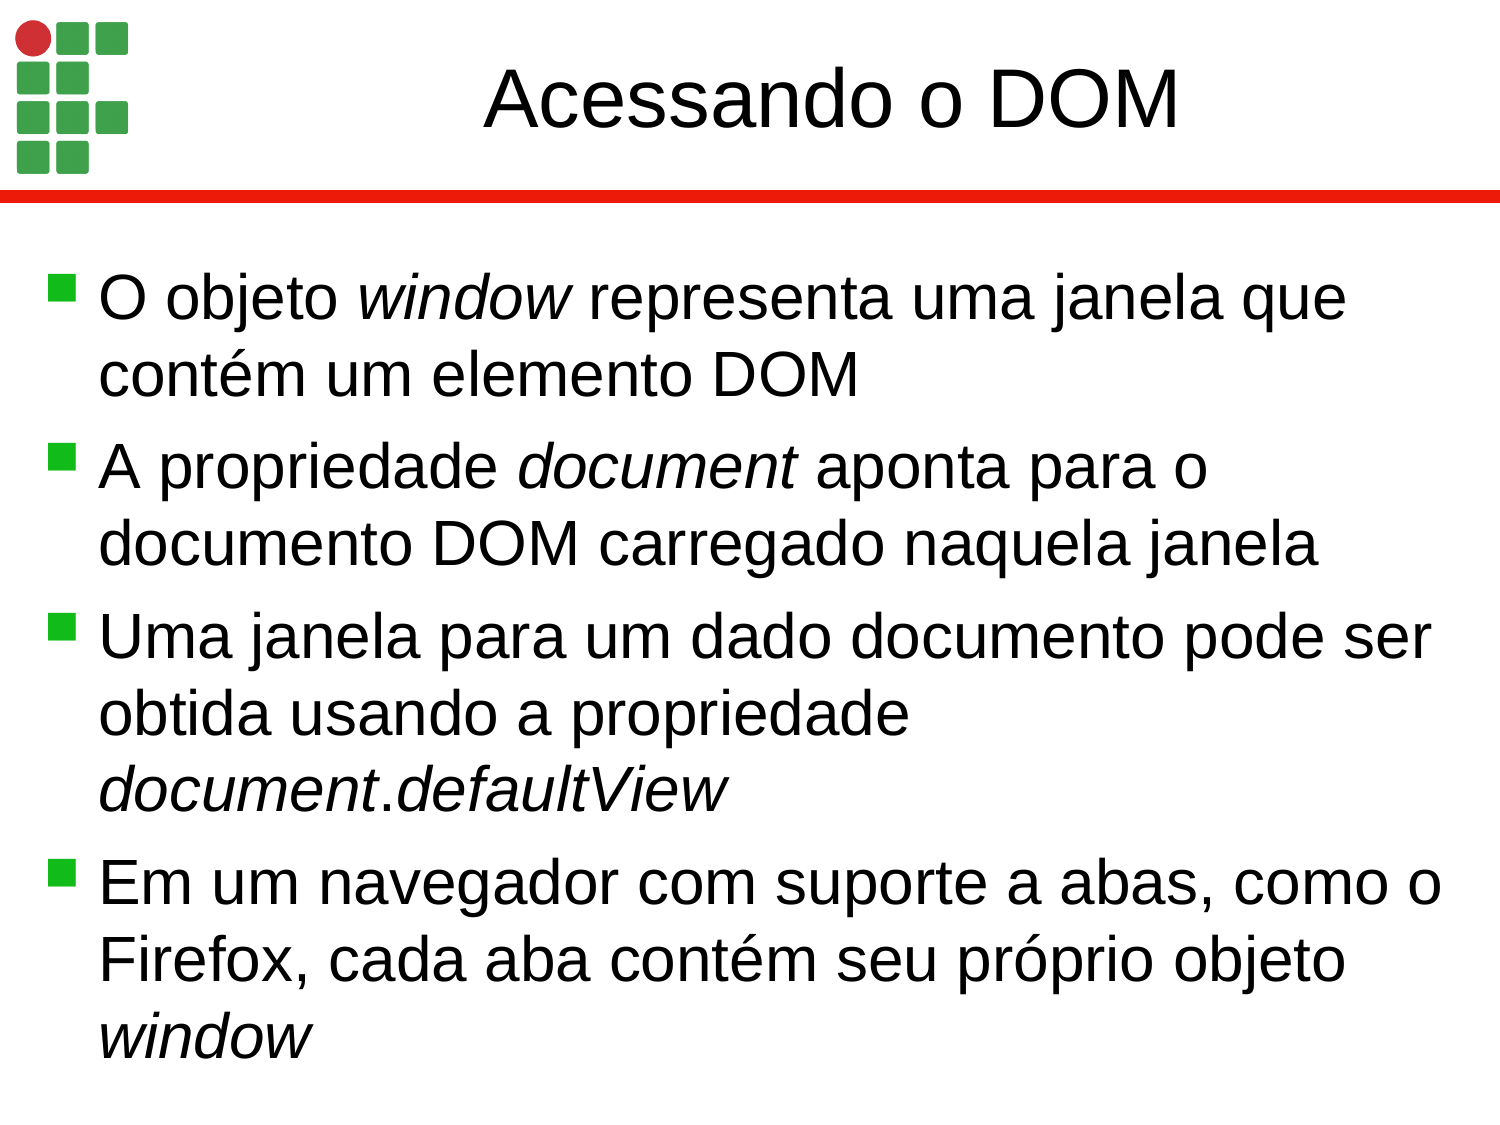

# Acessando o DOM
O objeto window representa uma janela que contém um elemento DOM
A propriedade document aponta para o documento DOM carregado naquela janela
Uma janela para um dado documento pode ser obtida usando a propriedade document.defaultView
Em um navegador com suporte a abas, como o Firefox, cada aba contém seu próprio objeto window